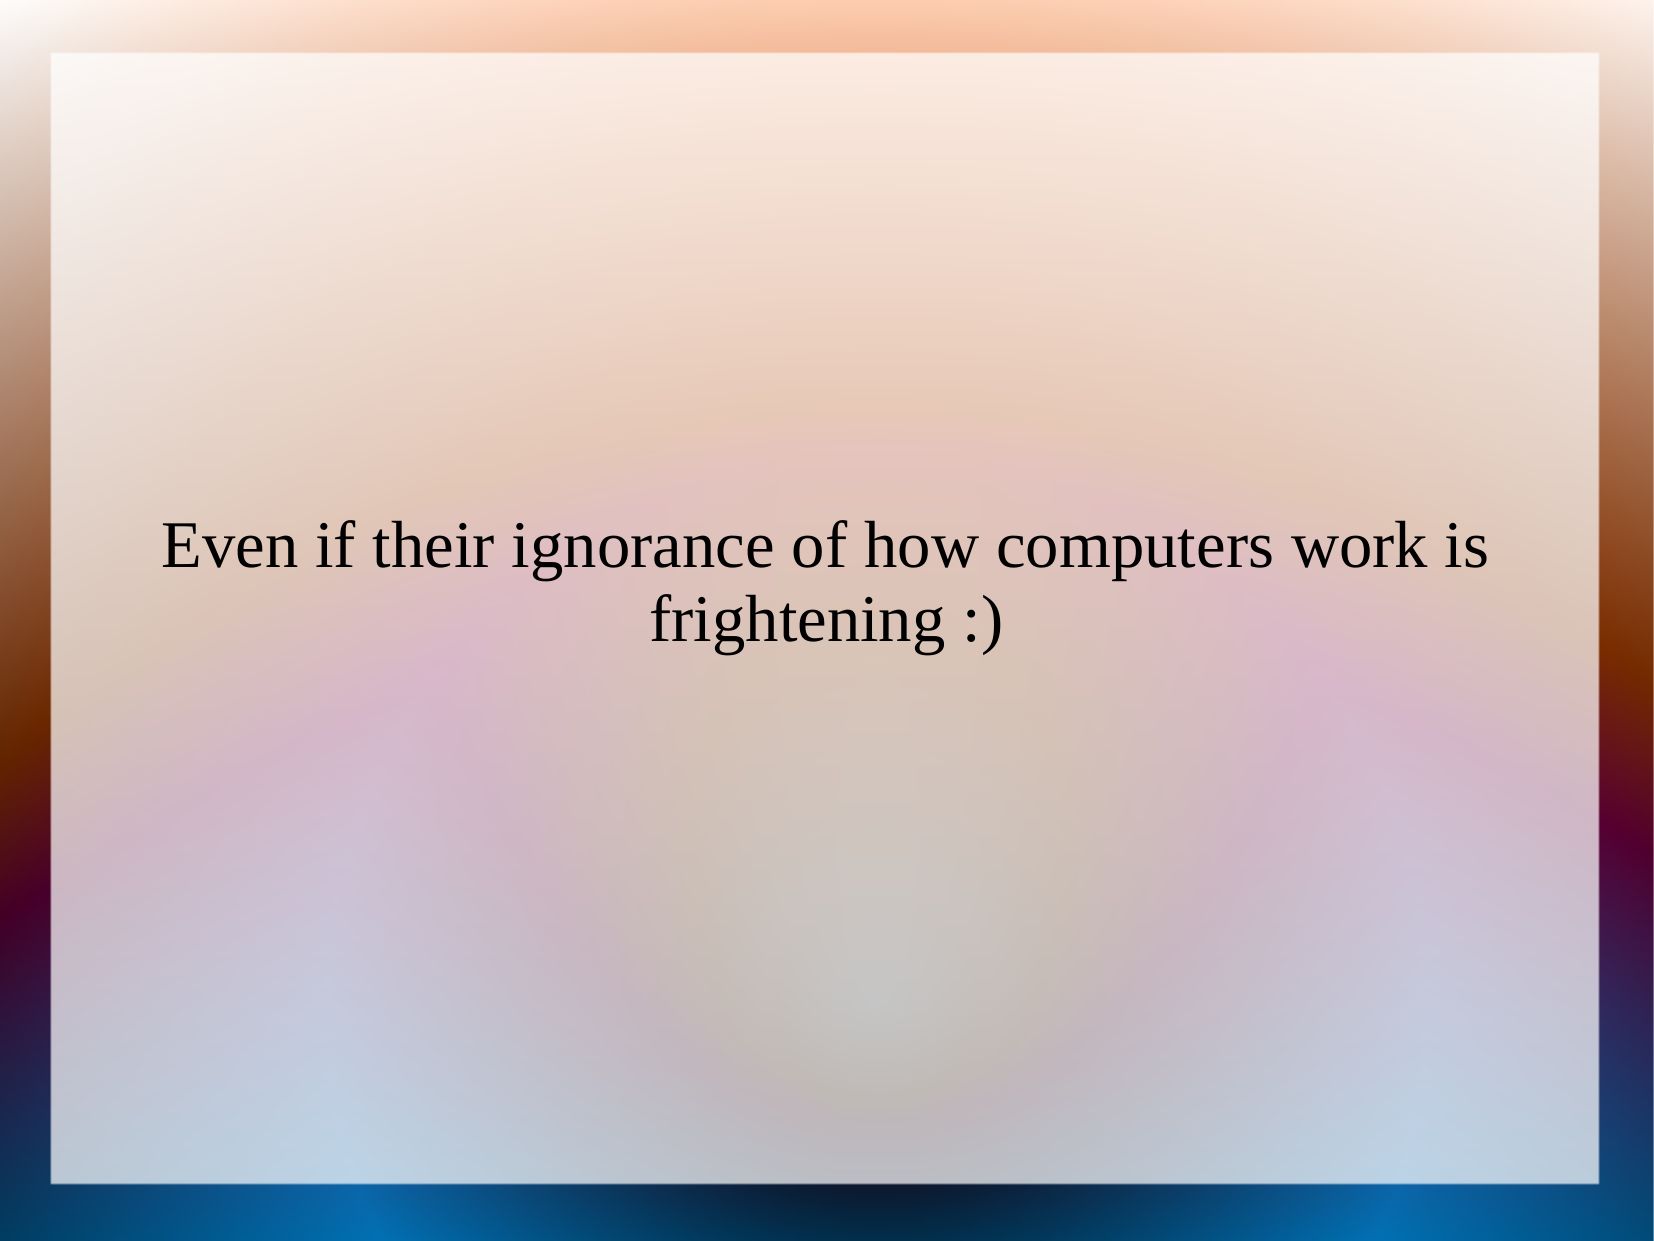

# Even if their ignorance of how computers work is frightening :)